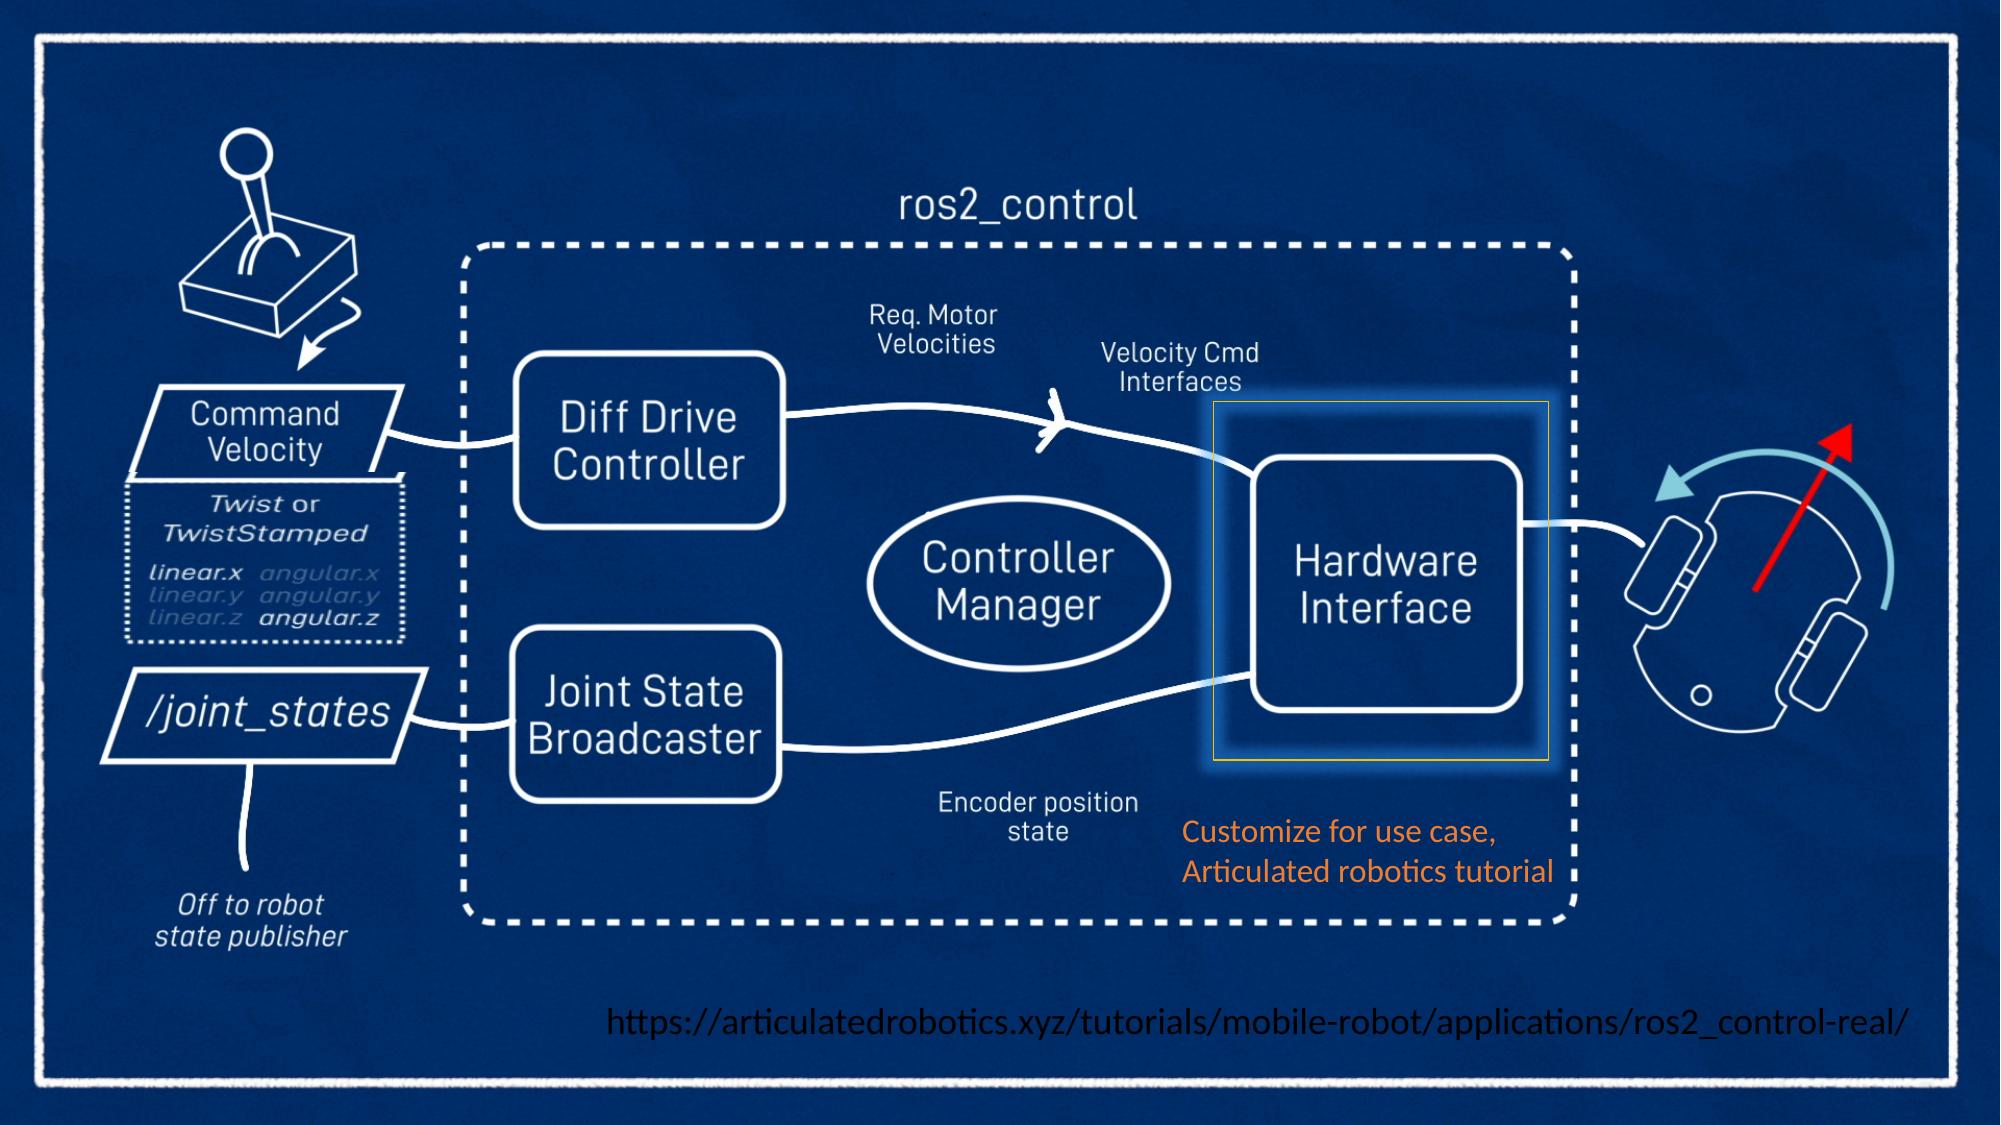

Customize for use case,
Articulated robotics tutorial
https://articulatedrobotics.xyz/tutorials/mobile-robot/applications/ros2_control-real/